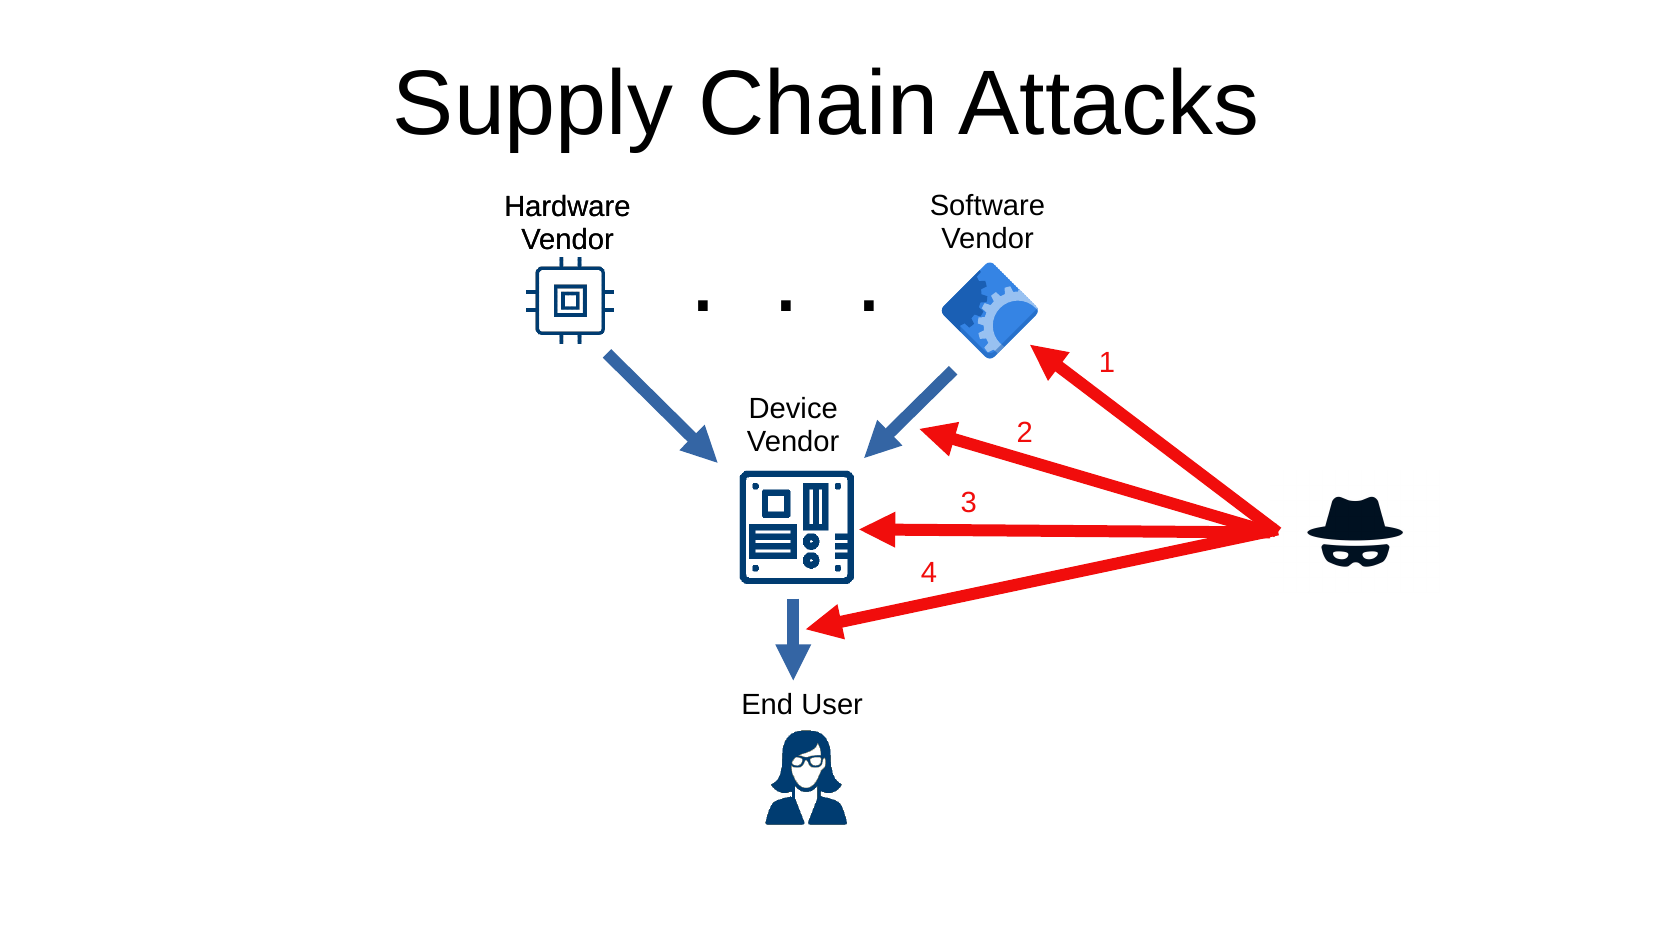

# Supply Chain Attacks
Software
Vendor
Hardware
Vendor
Hardware
Vendor
. . .
1
Device
Vendor
2
3
4
End User